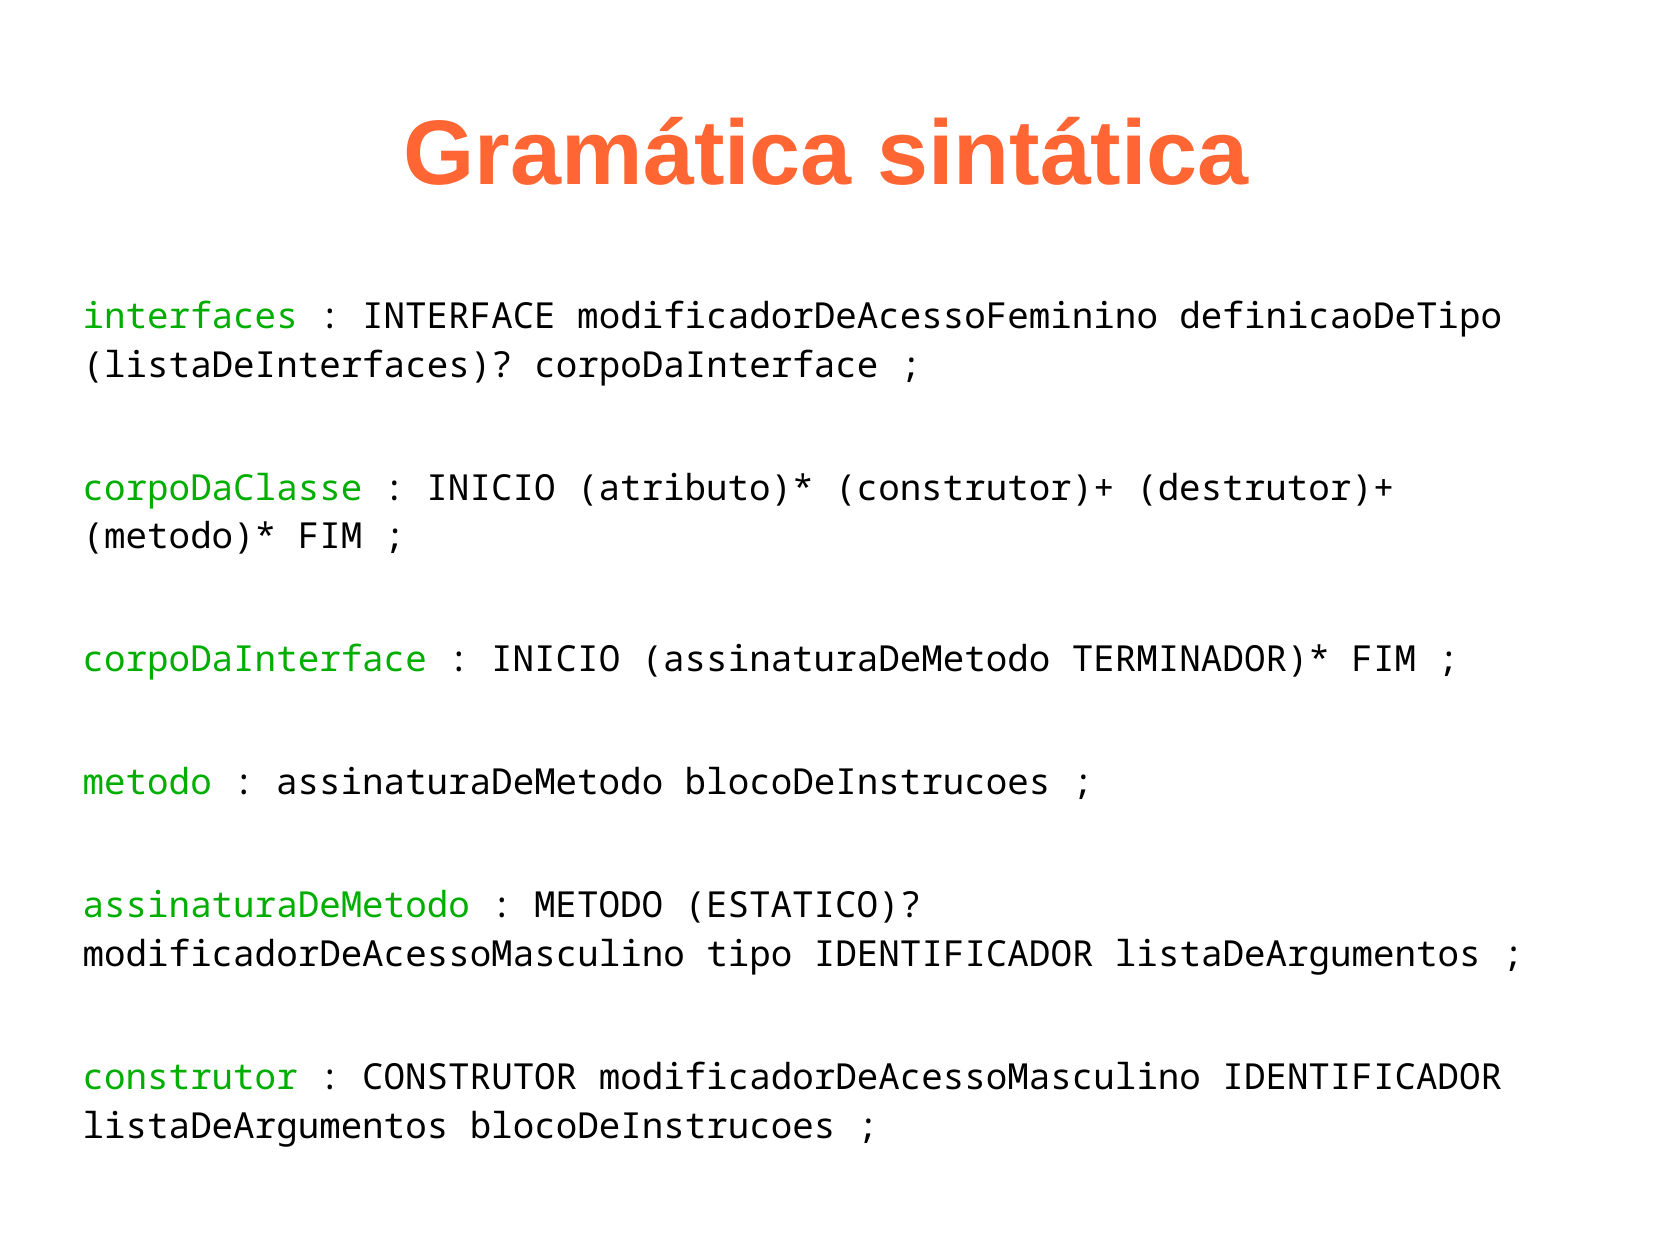

# Gramática sintática
interfaces : INTERFACE modificadorDeAcessoFeminino definicaoDeTipo (listaDeInterfaces)? corpoDaInterface ;
corpoDaClasse : INICIO (atributo)* (construtor)+ (destrutor)+ (metodo)* FIM ;
corpoDaInterface : INICIO (assinaturaDeMetodo TERMINADOR)* FIM ;
metodo : assinaturaDeMetodo blocoDeInstrucoes ;
assinaturaDeMetodo : METODO (ESTATICO)? modificadorDeAcessoMasculino tipo IDENTIFICADOR listaDeArgumentos ;
construtor : CONSTRUTOR modificadorDeAcessoMasculino IDENTIFICADOR listaDeArgumentos blocoDeInstrucoes ;